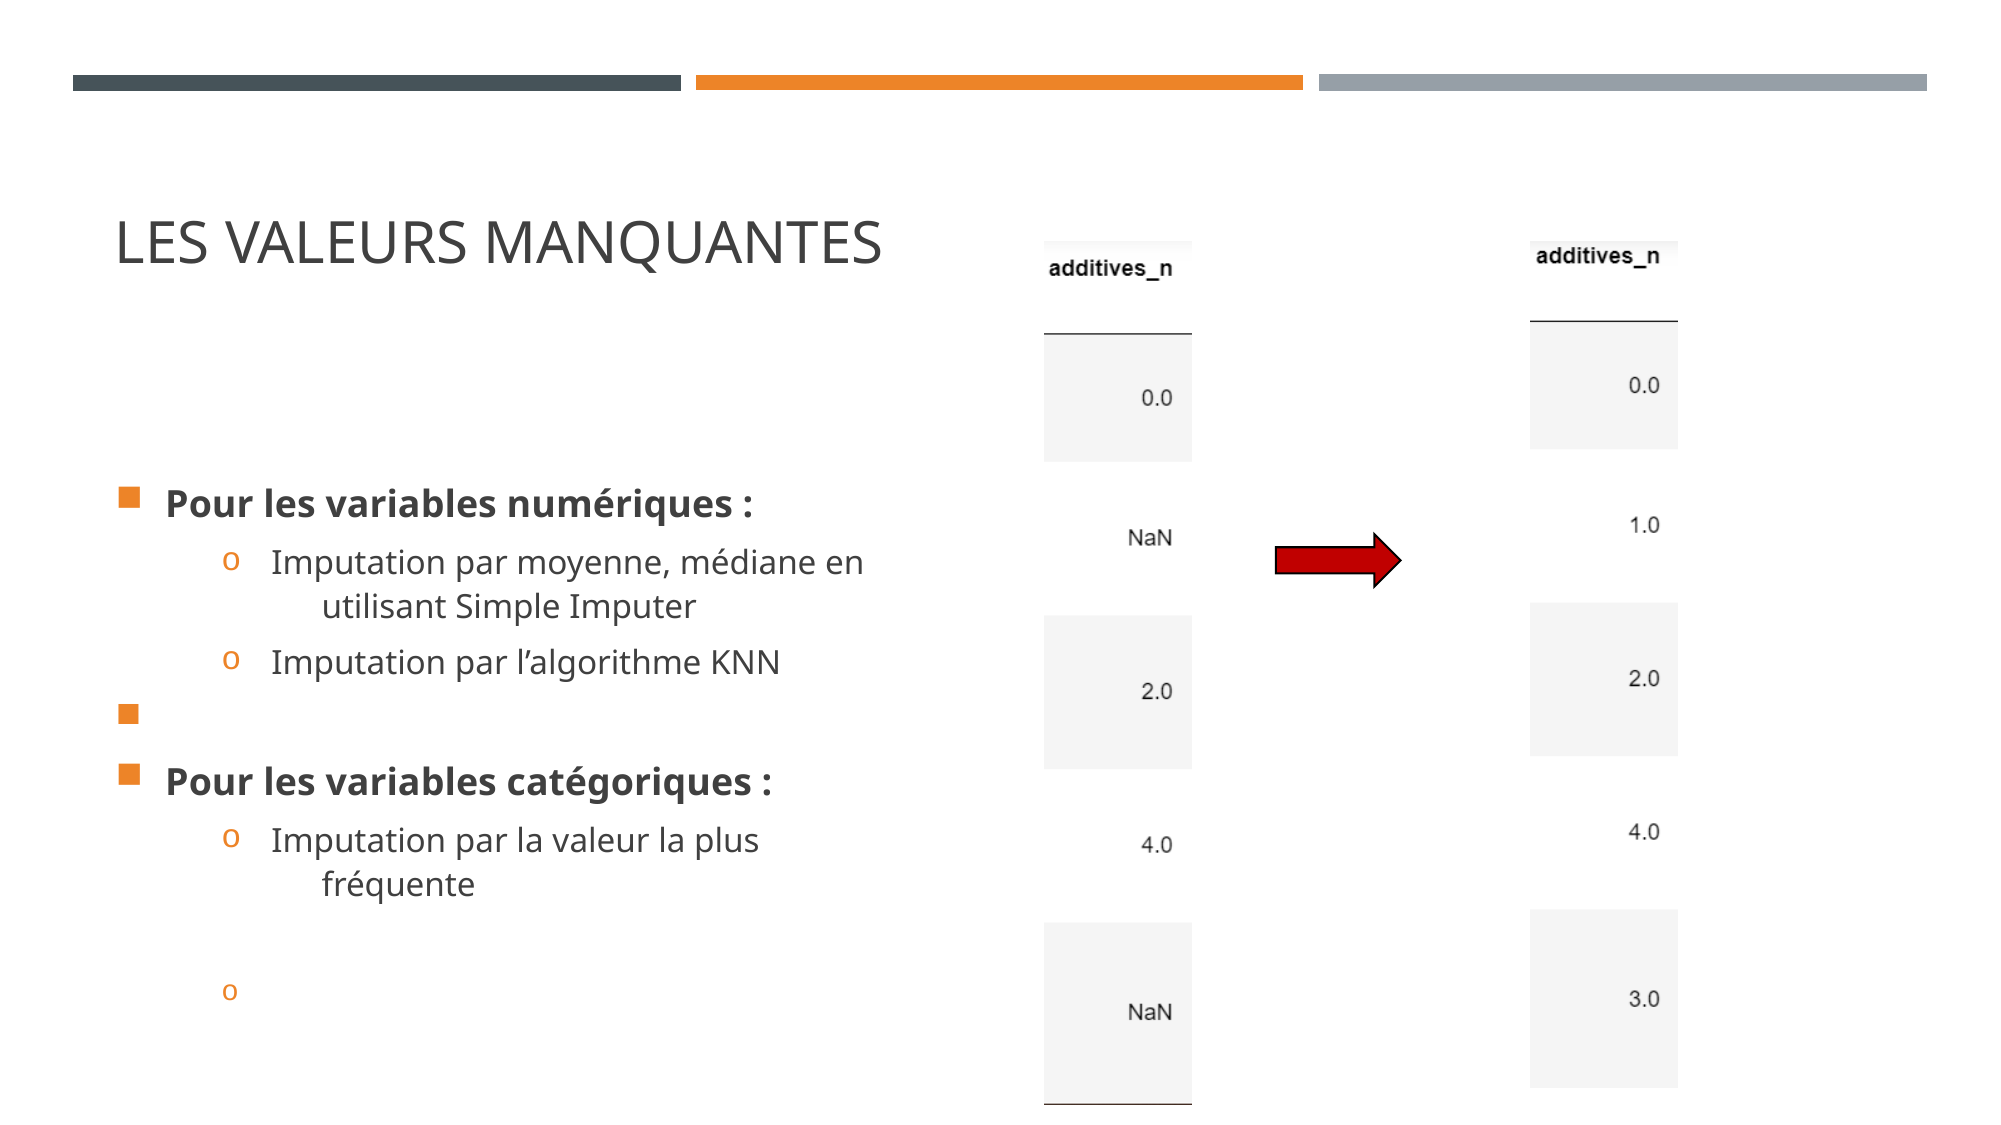

# Les valeurs Manquantes
Pour les variables numériques :
Imputation par moyenne, médiane en utilisant Simple Imputer
Imputation par l’algorithme KNN
Pour les variables catégoriques :
Imputation par la valeur la plus fréquente